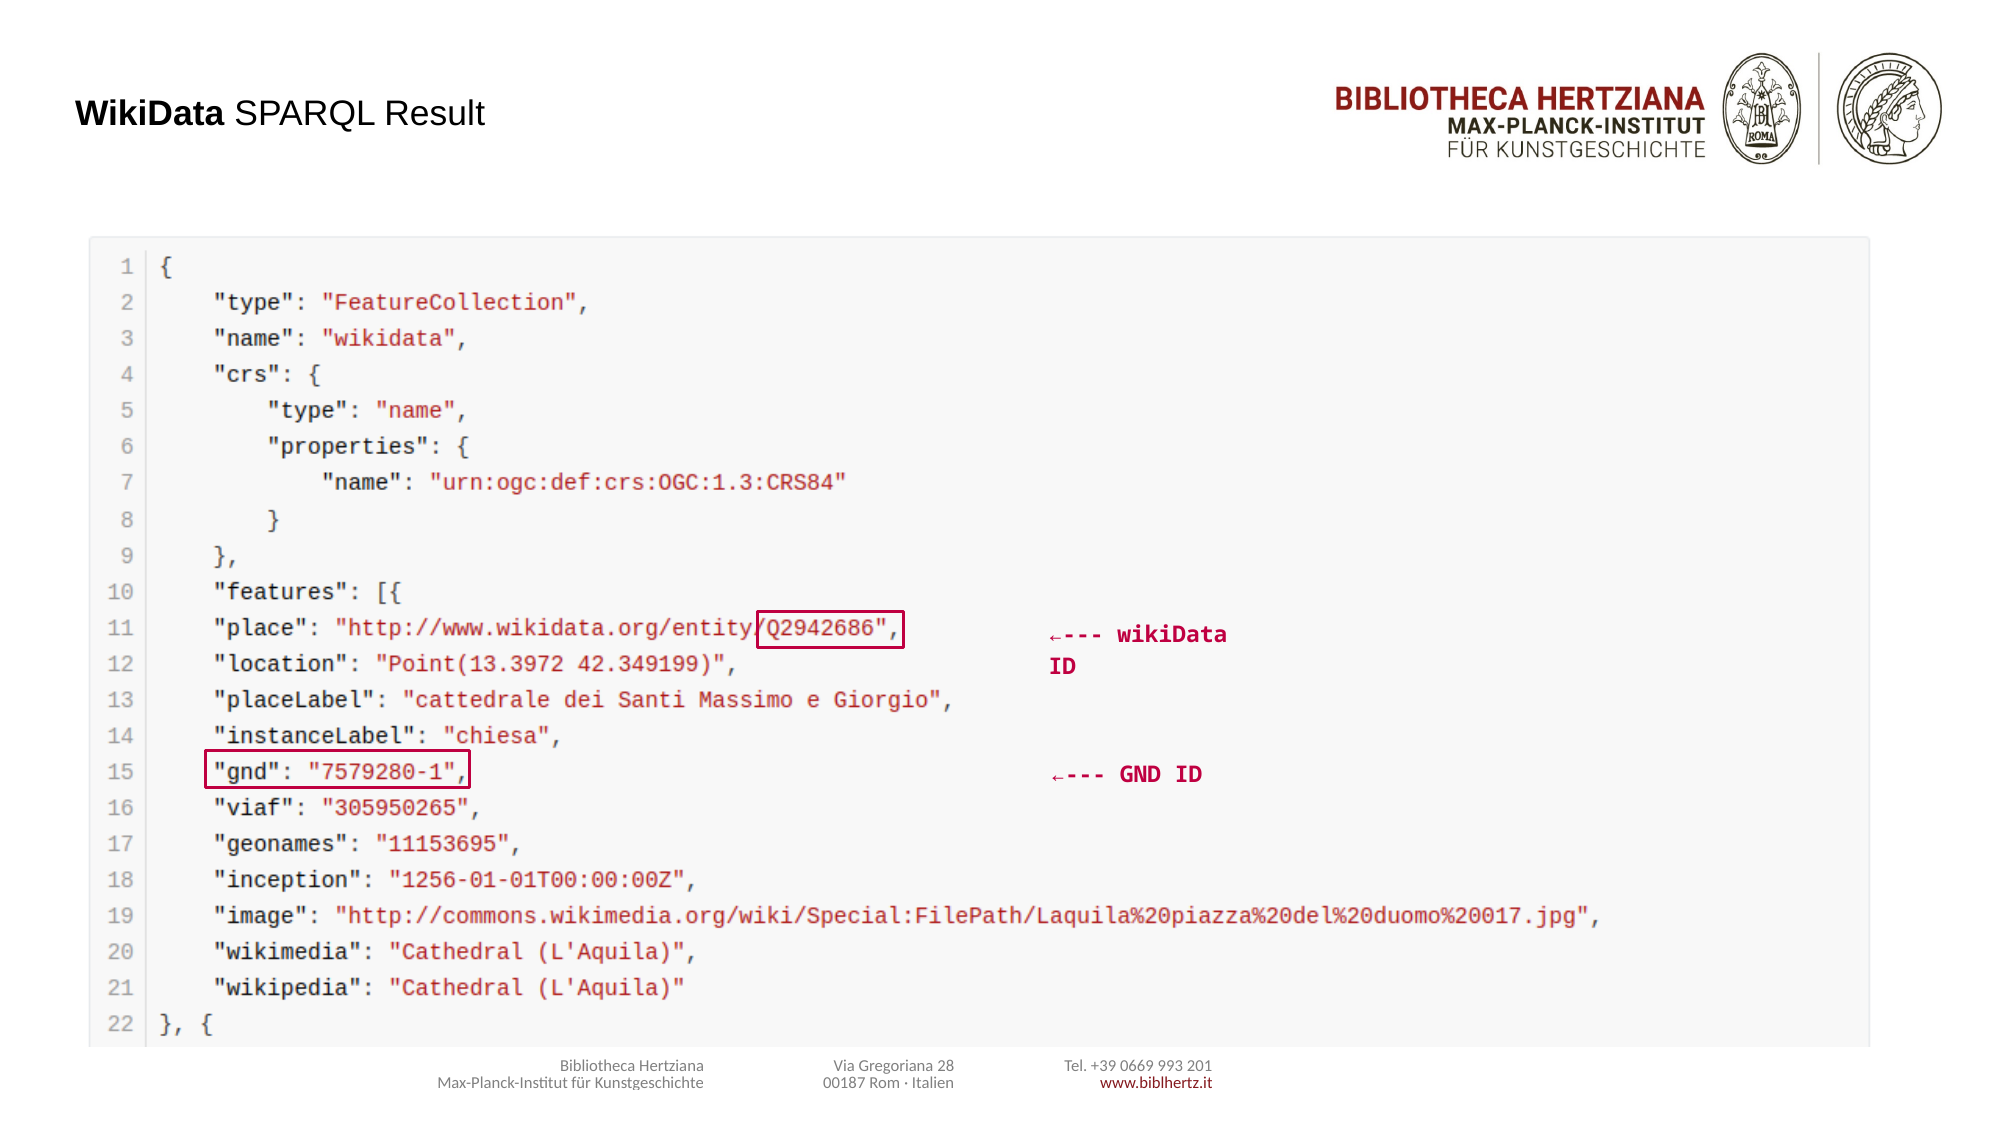

# WikiData SPARQL Result
←--- WikiData ID
←--- wikiData ID
←--- GND ID
←--- GND ID